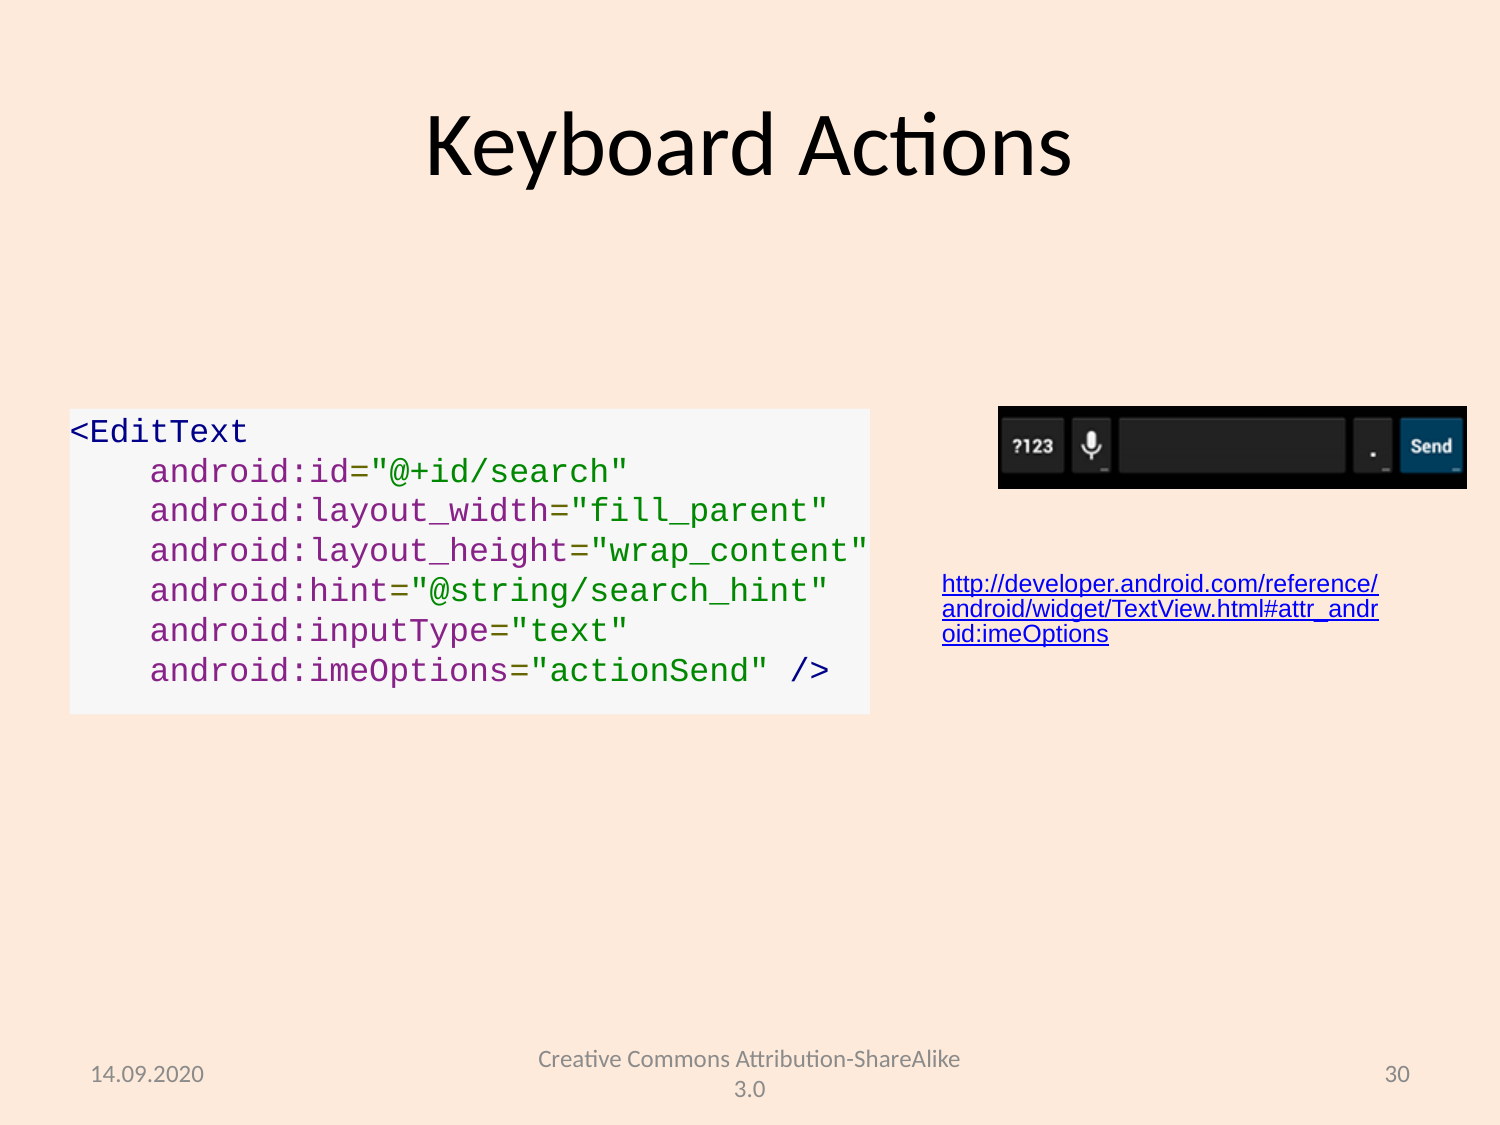

# Keyboard Actions
<EditText
    android:id="@+id/search"
    android:layout_width="fill_parent"
    android:layout_height="wrap_content"
    android:hint="@string/search_hint"
    android:inputType="text"
    android:imeOptions="actionSend" />
http://developer.android.com/reference/android/widget/TextView.html#attr_android:imeOptions
14.09.2020
Creative Commons Attribution-ShareAlike 3.0